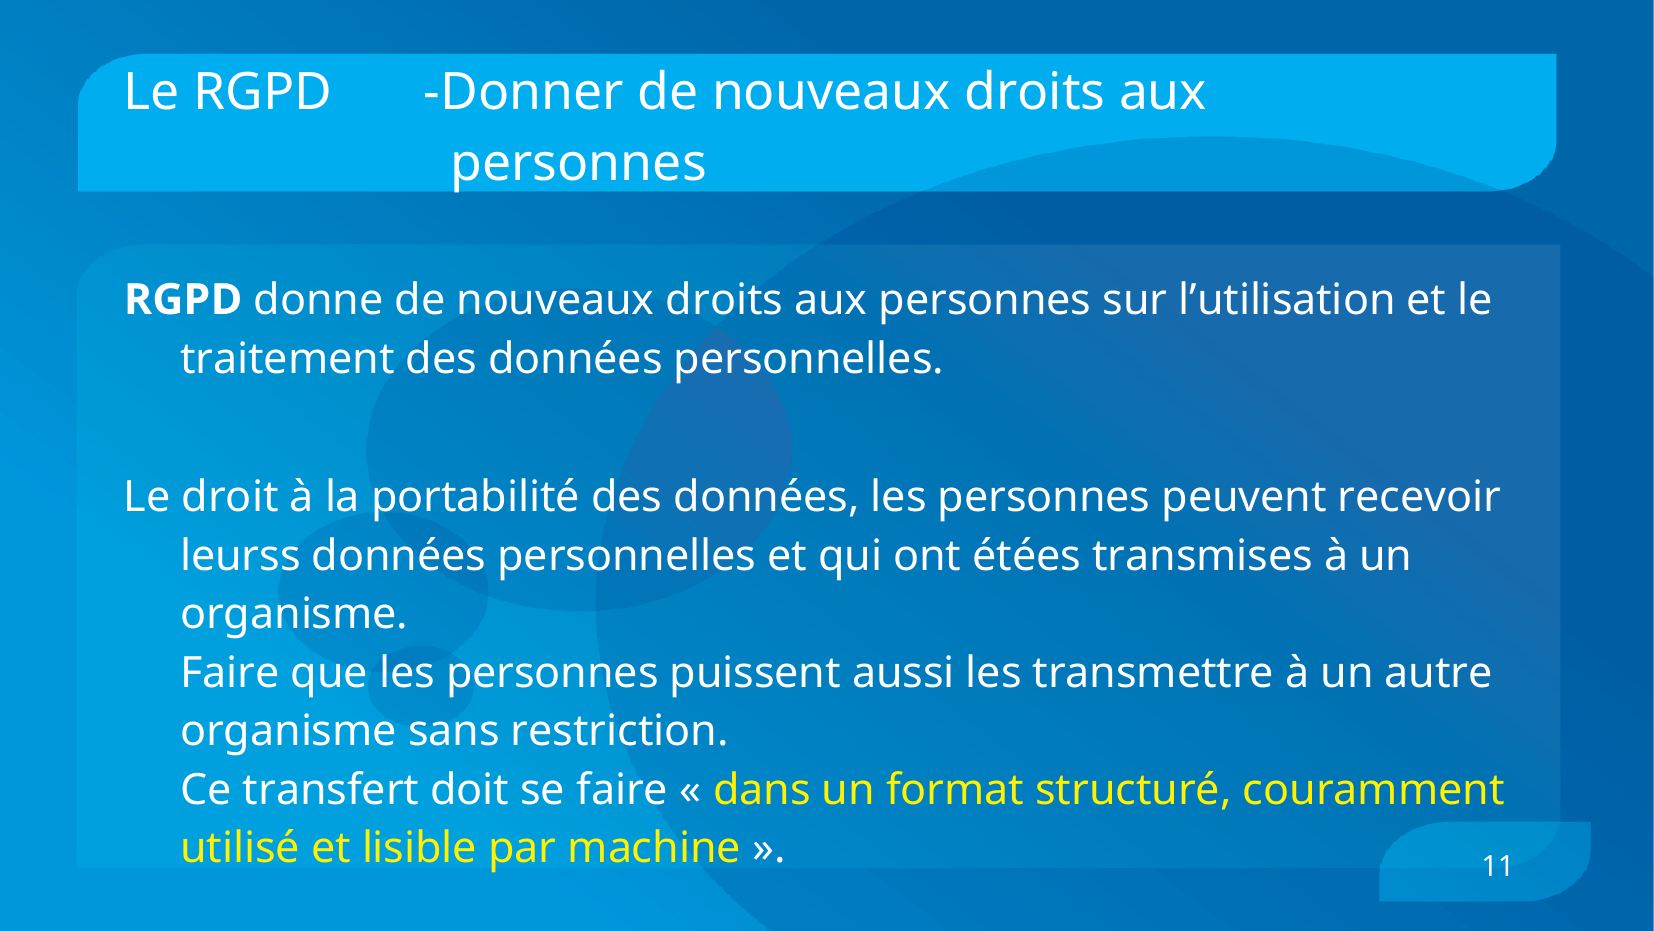

# Le RGPD	-Donner de nouveaux droits aux 				 personnes
RGPD donne de nouveaux droits aux personnes sur l’utilisation et le traitement des données personnelles.
Le droit à la portabilité des données, les personnes peuvent recevoir leurss données personnelles et qui ont étées transmises à un organisme.
Faire que les personnes puissent aussi les transmettre à un autre organisme sans restriction.
Ce transfert doit se faire « dans un format structuré, couramment utilisé et lisible par machine ».
11